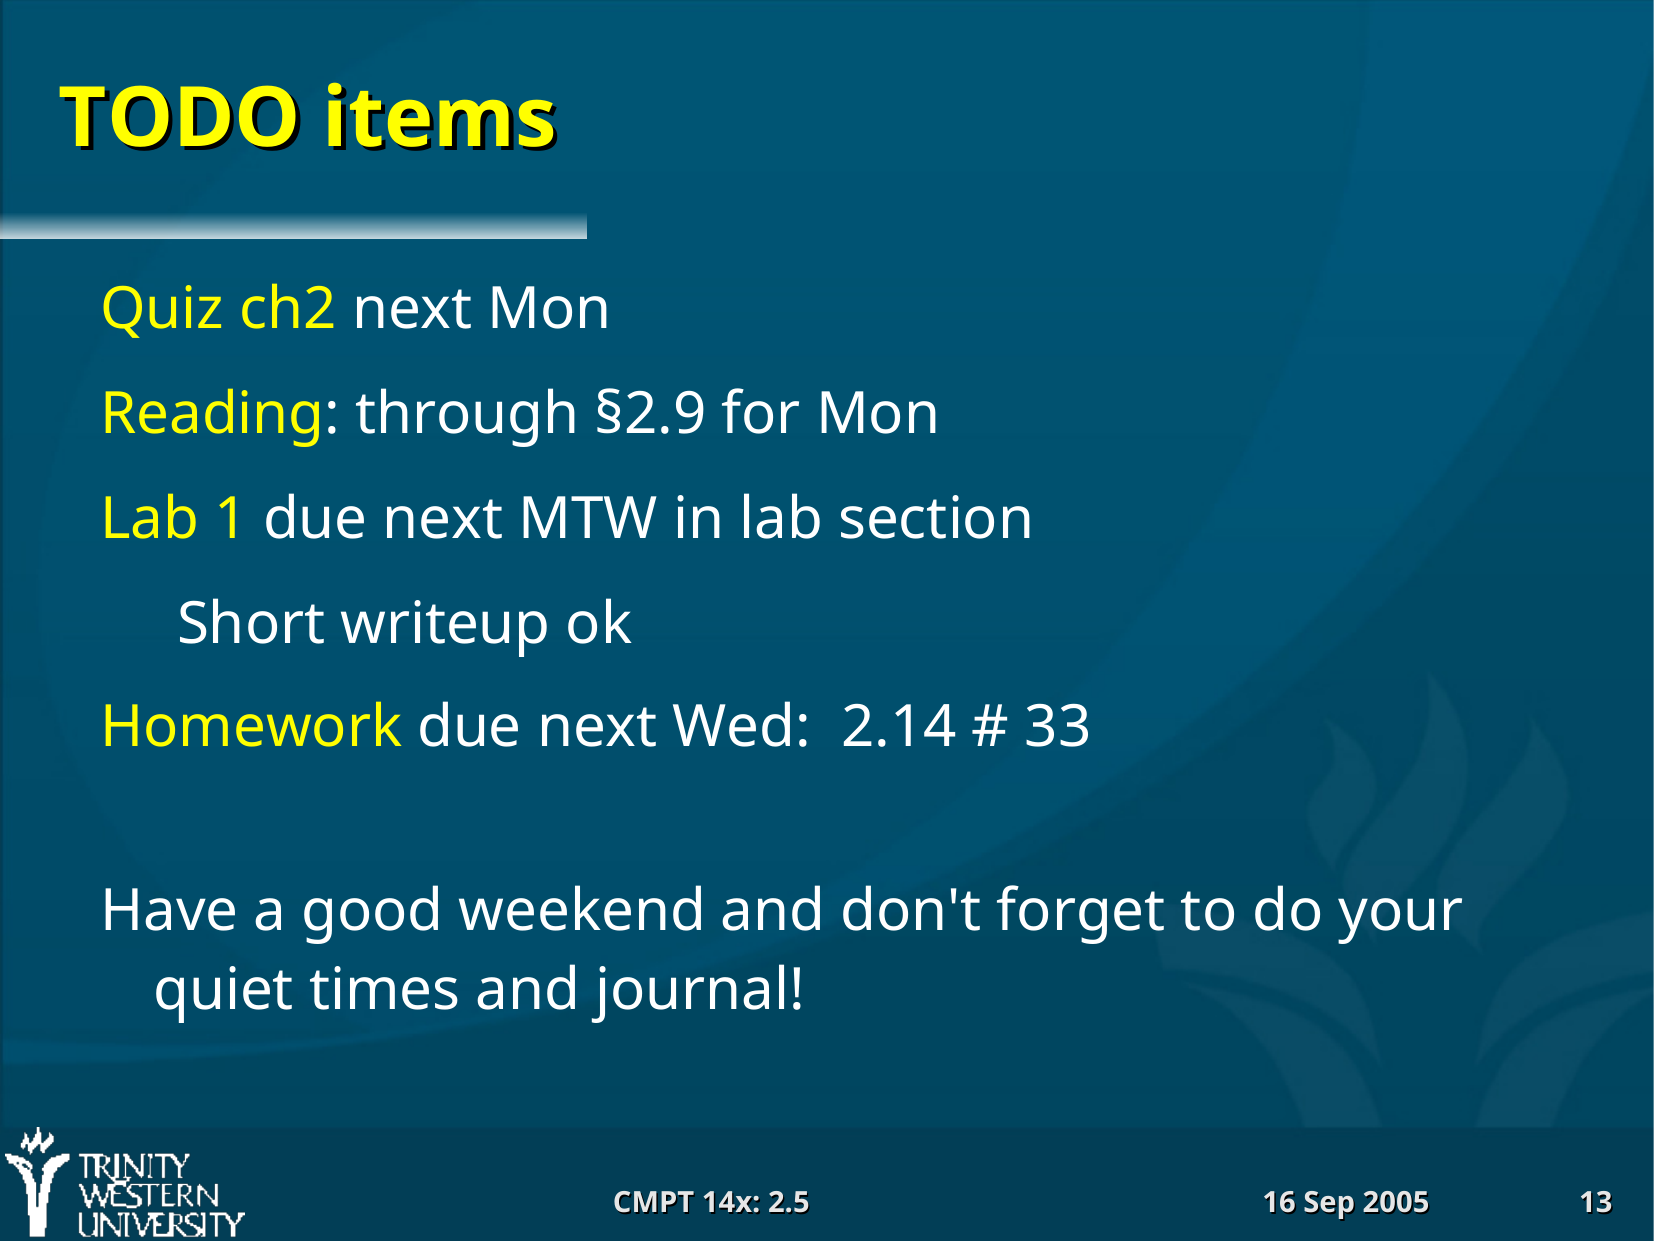

# TODO items
Quiz ch2 next Mon
Reading: through §2.9 for Mon
Lab 1 due next MTW in lab section
Short writeup ok
Homework due next Wed: 2.14 # 33
Have a good weekend and don't forget to do your quiet times and journal!
CMPT 14x: 2.5
16 Sep 2005
13